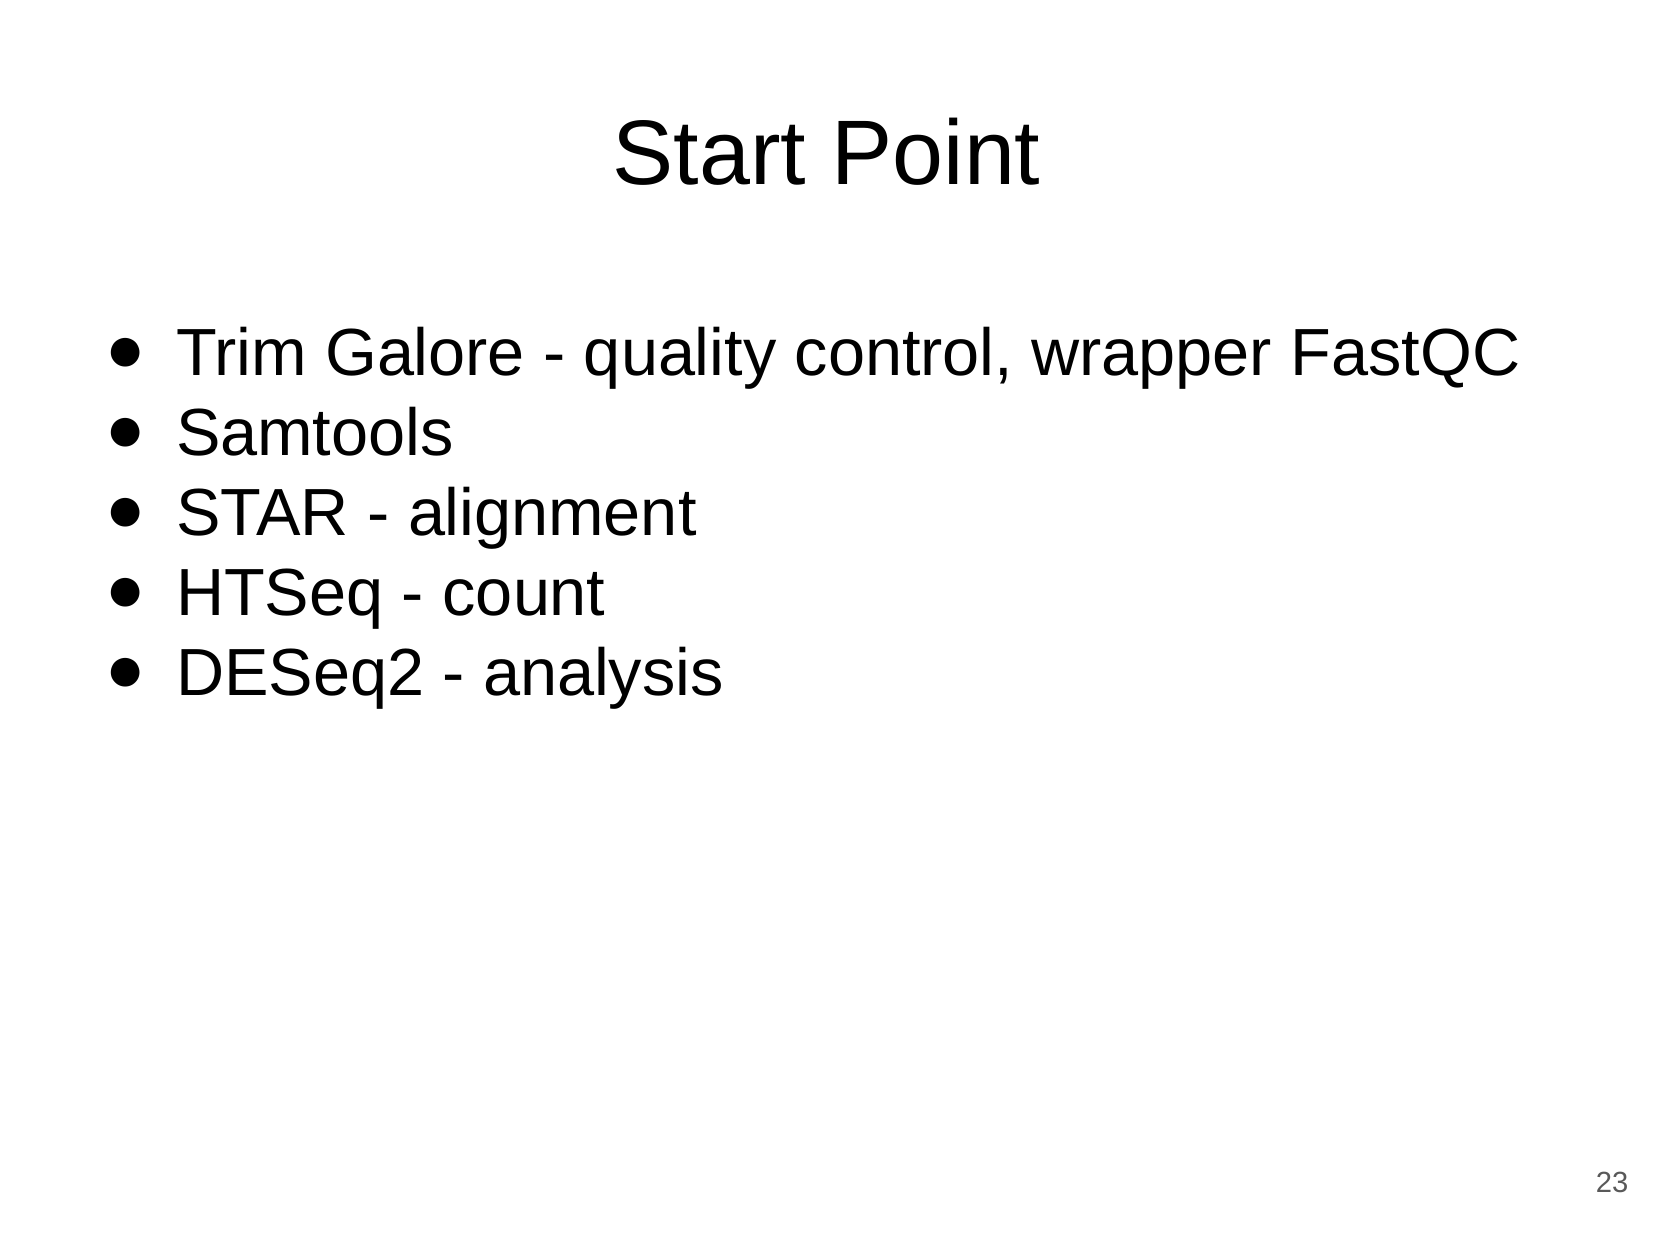

# Start Point
Trim Galore - quality control, wrapper FastQC
Samtools
STAR - alignment
HTSeq - count
DESeq2 - analysis